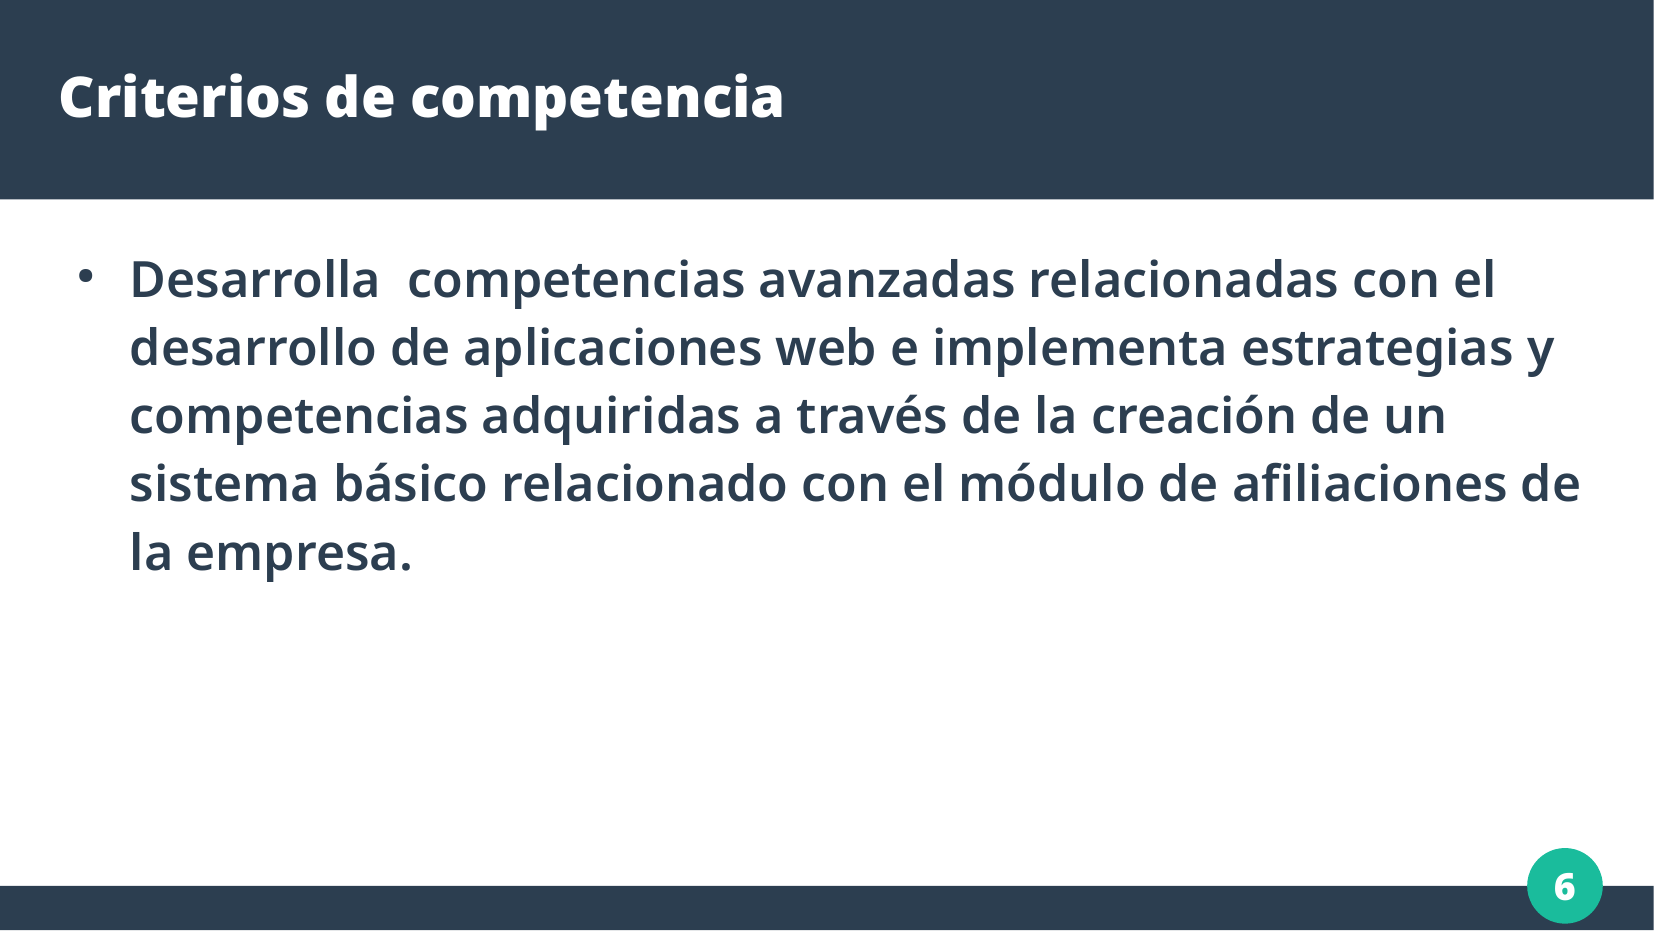

# Criterios de competencia
Desarrolla competencias avanzadas relacionadas con el desarrollo de aplicaciones web e implementa estrategias y competencias adquiridas a través de la creación de un sistema básico relacionado con el módulo de afiliaciones de la empresa.